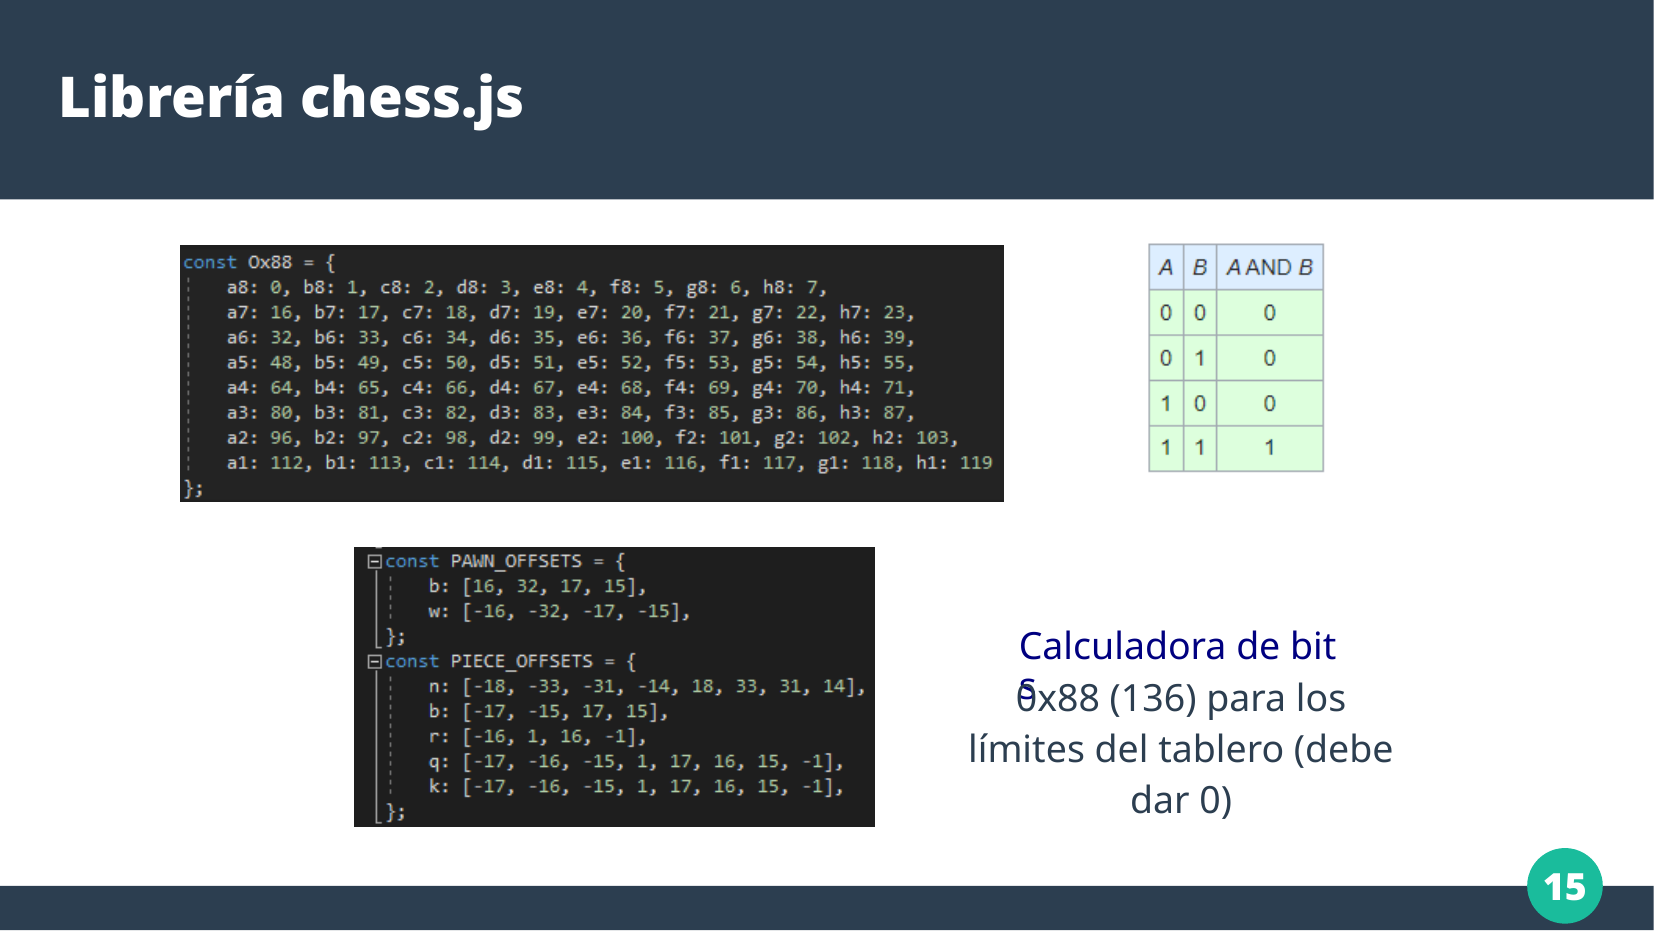

# Librería chess.js
Calculadora de bits
0x88 (136) para los límites del tablero (debe dar 0)